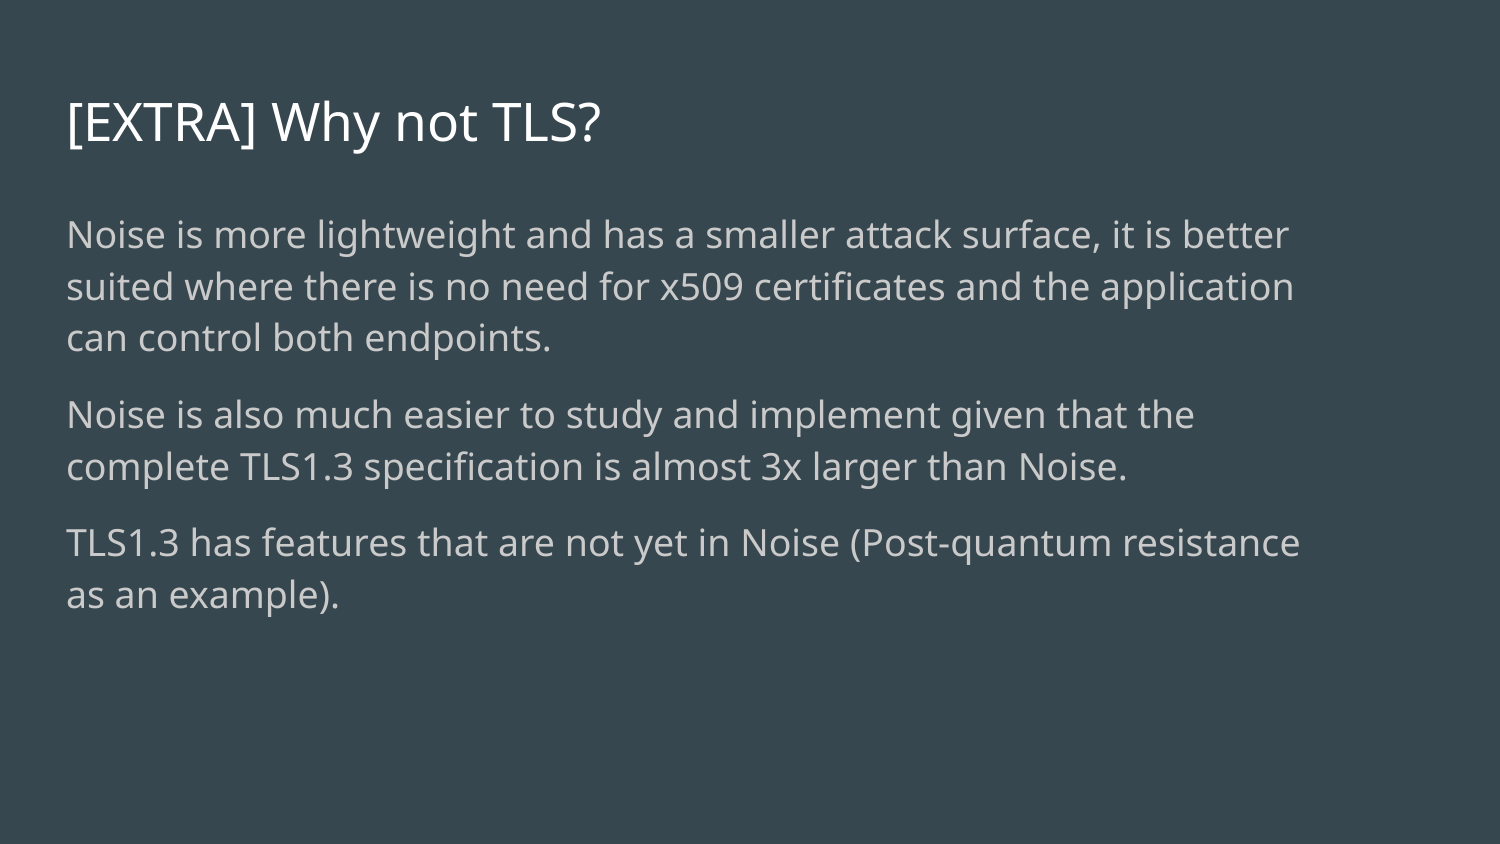

# [EXTRA] Why not TLS?
Noise is more lightweight and has a smaller attack surface, it is better suited where there is no need for x509 certificates and the application can control both endpoints.
Noise is also much easier to study and implement given that the complete TLS1.3 specification is almost 3x larger than Noise.
TLS1.3 has features that are not yet in Noise (Post-quantum resistance as an example).